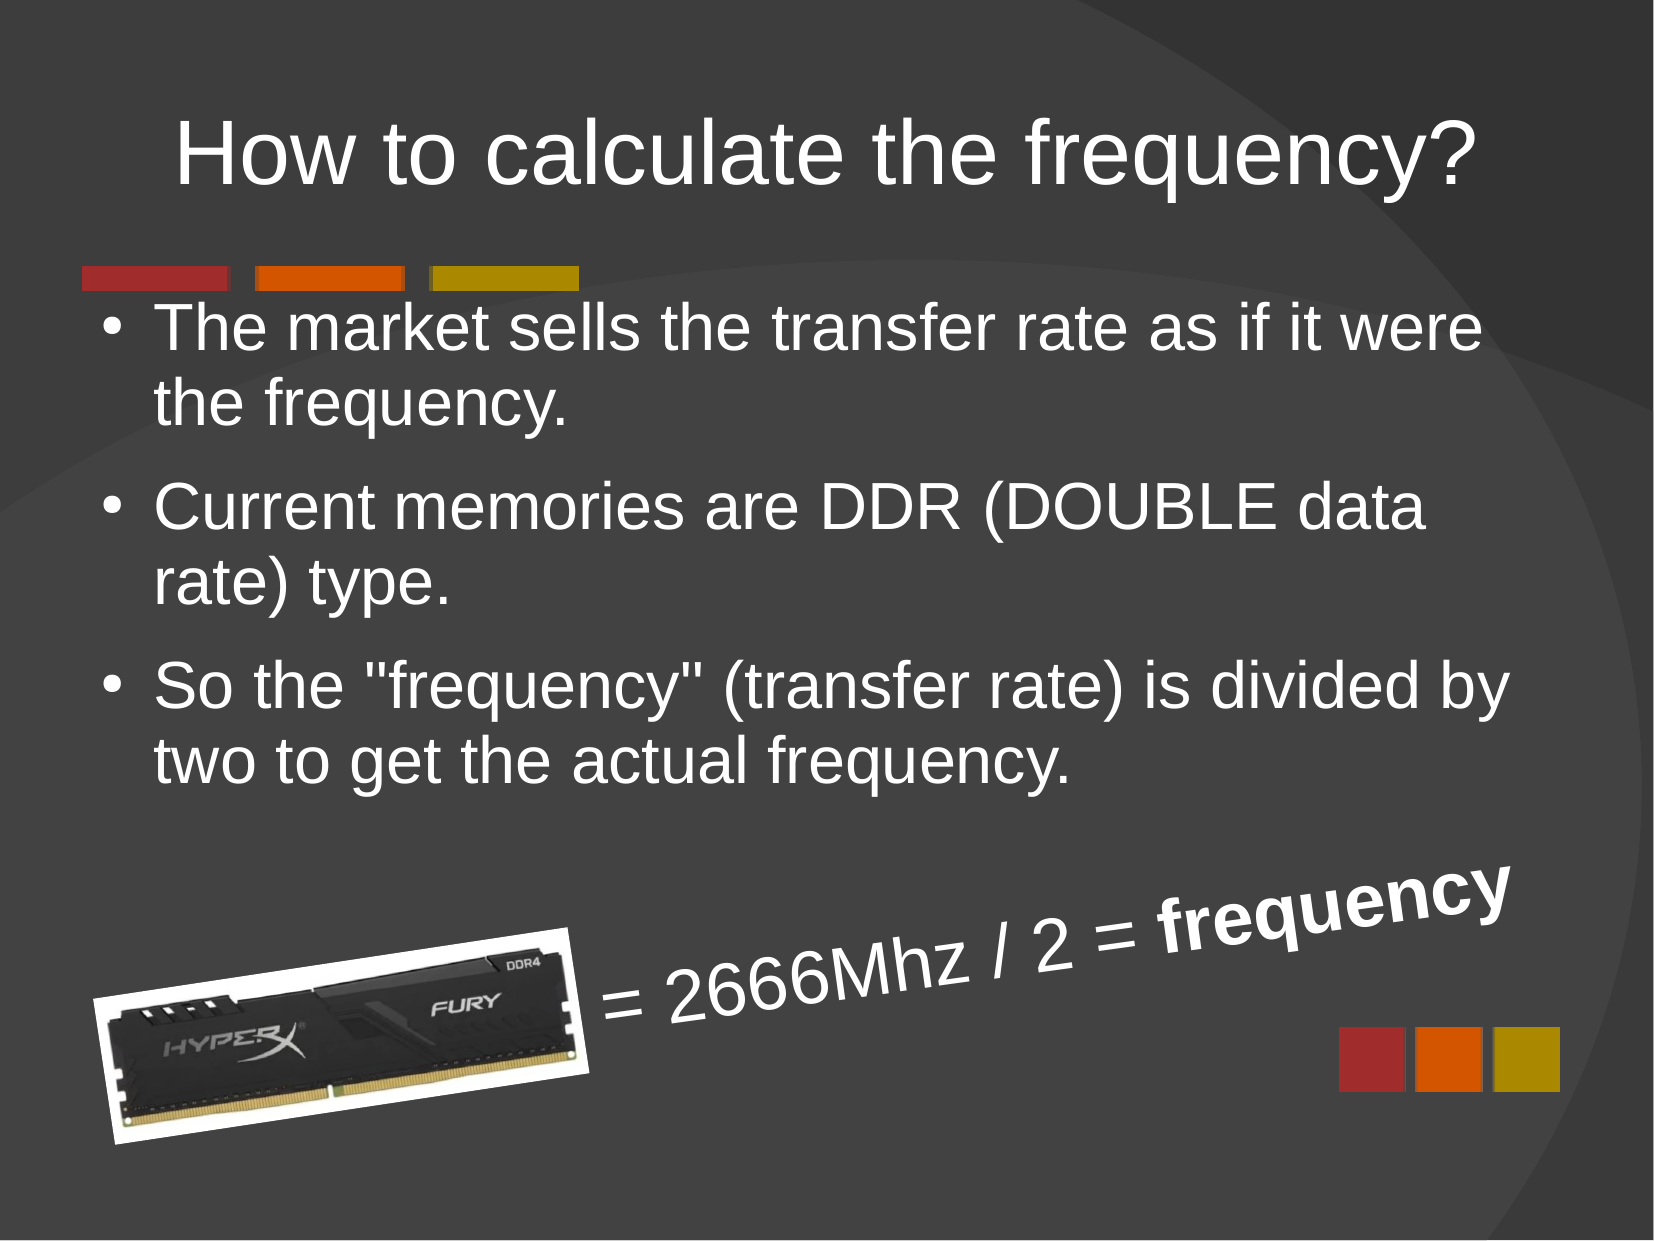

How to calculate the frequency?
# The market sells the transfer rate as if it were the frequency.
Current memories are DDR (DOUBLE data rate) type.
So the "frequency" (transfer rate) is divided by two to get the actual frequency.
= 2666Mhz / 2 = frequency